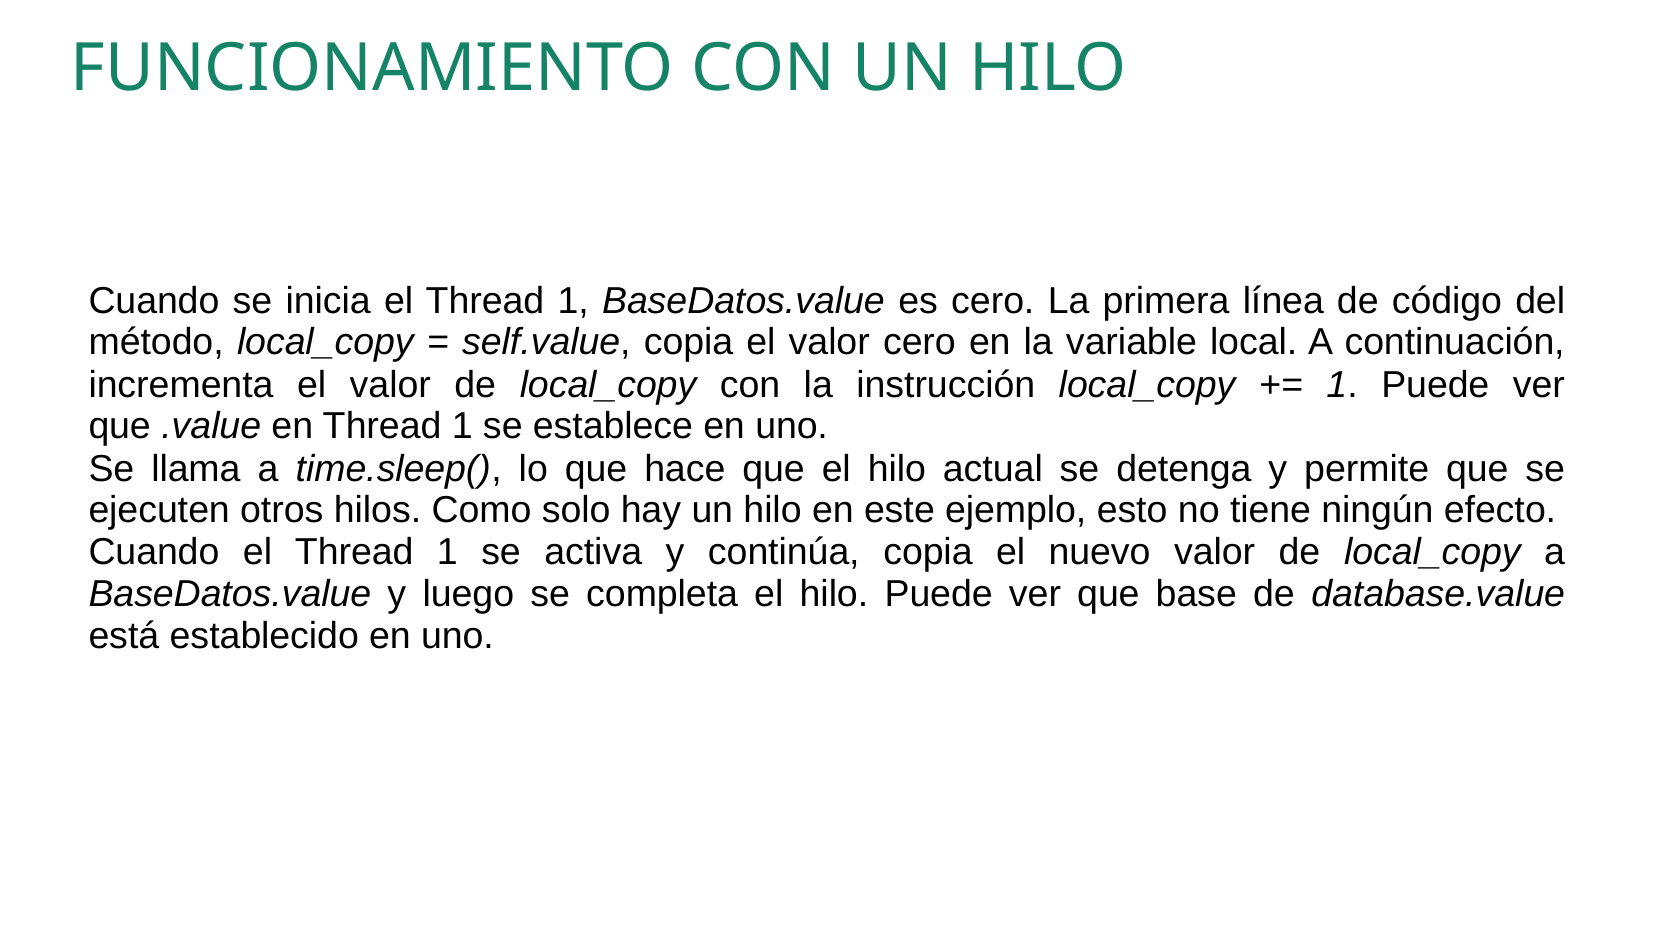

# FUNCIONAMIENTO CON UN HILO
Cuando se inicia el Thread 1, BaseDatos.value es cero. La primera línea de código del método, local_copy = self.value, copia el valor cero en la variable local. A continuación, incrementa el valor de local_copy con la instrucción local_copy += 1. Puede ver que .value en Thread 1 se establece en uno.
Se llama a time.sleep(), lo que hace que el hilo actual se detenga y permite que se ejecuten otros hilos. Como solo hay un hilo en este ejemplo, esto no tiene ningún efecto.
Cuando el Thread 1 se activa y continúa, copia el nuevo valor de local_copy a BaseDatos.value y luego se completa el hilo. Puede ver que base de database.value está establecido en uno.